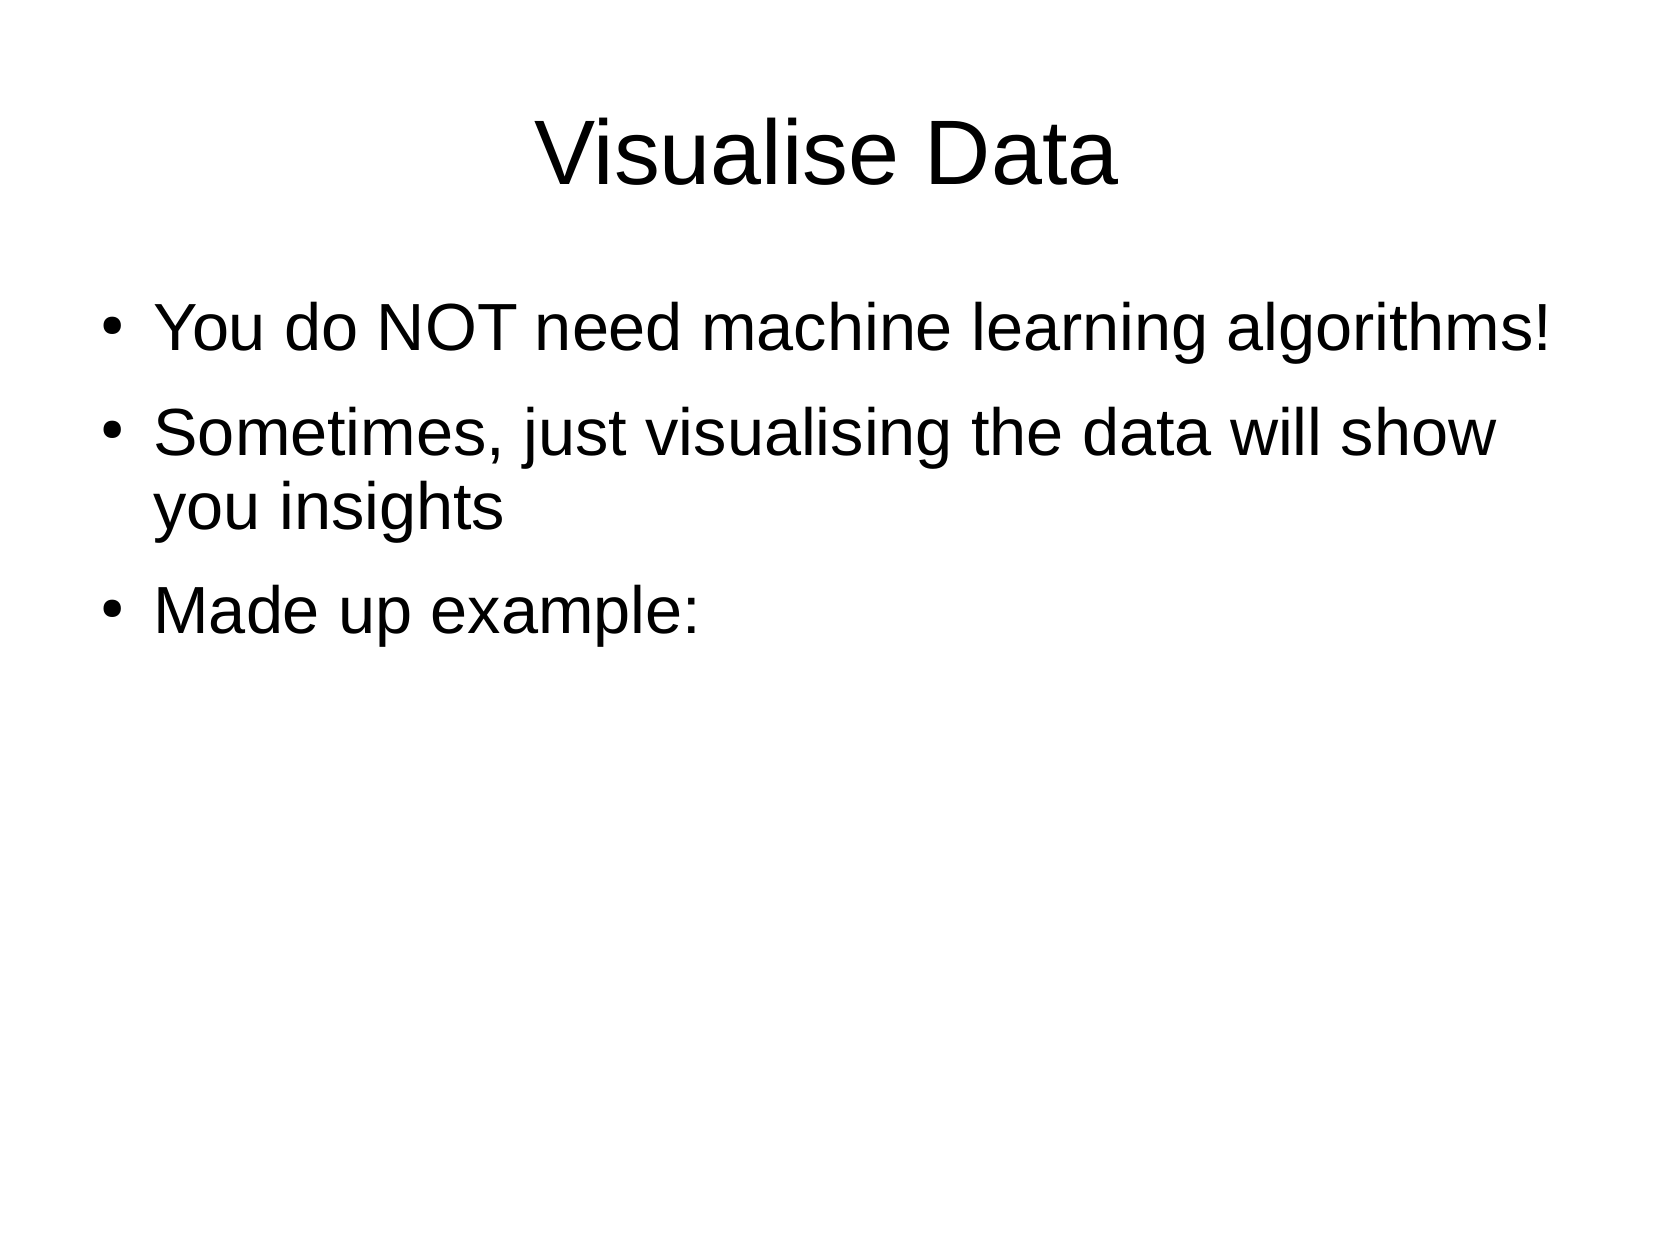

# Visualise Data
You do NOT need machine learning algorithms!
Sometimes, just visualising the data will show you insights
Made up example: